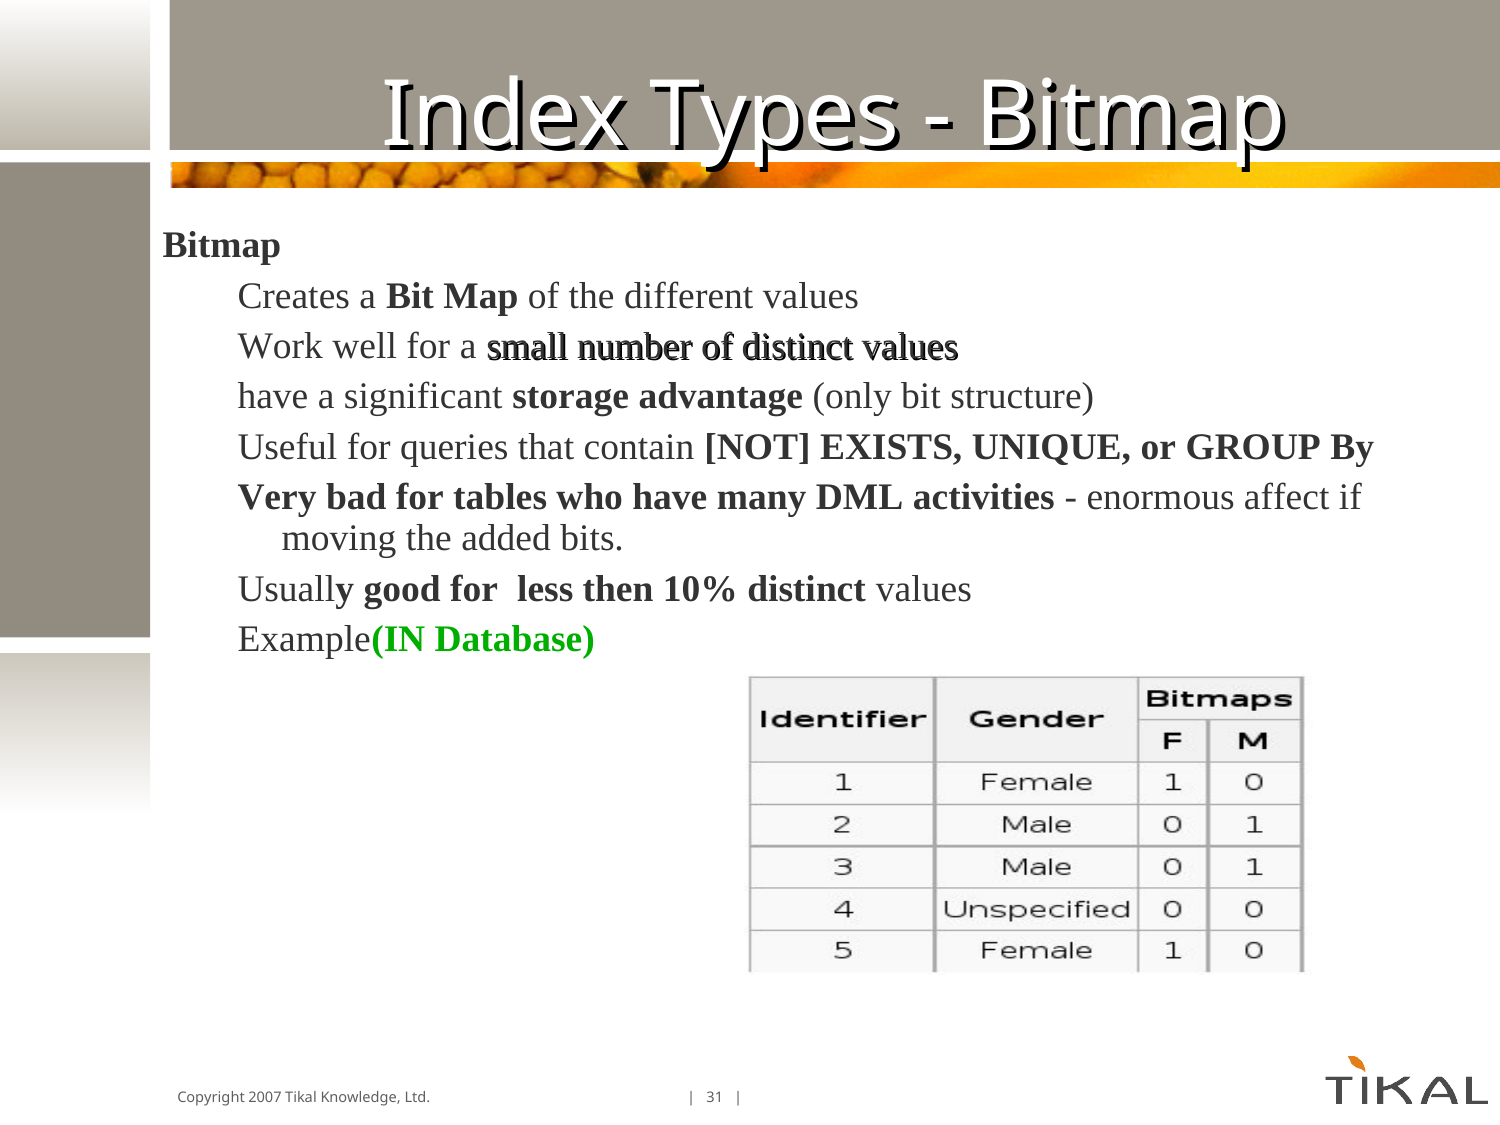

# Index Types - Bitmap
Bitmap
Creates a Bit Map of the different values
Work well for a small number of distinct values
have a significant storage advantage (only bit structure)
Useful for queries that contain [NOT] EXISTS, UNIQUE, or GROUP By
Very bad for tables who have many DML activities - enormous affect if moving the added bits.
Usually good for less then 10% distinct values
Example(IN Database)